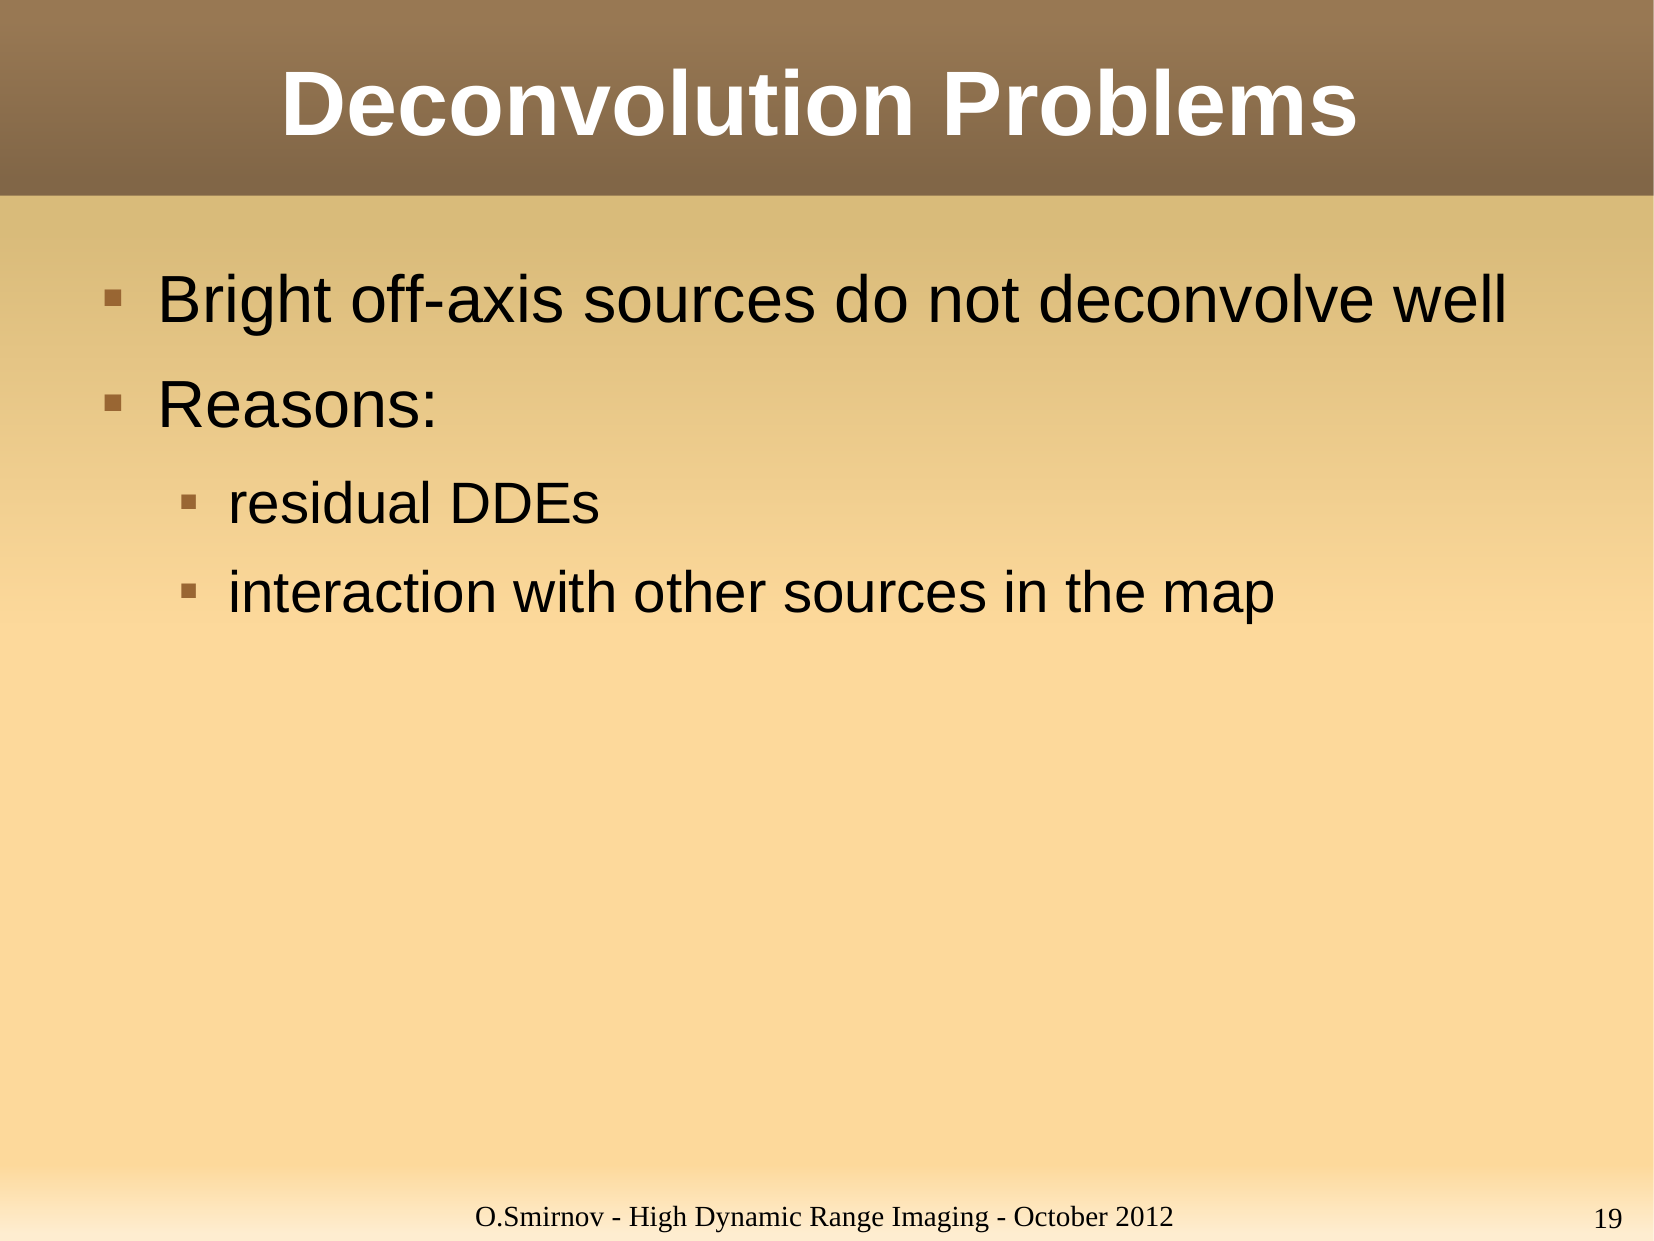

# Deconvolution Problems
Bright off-axis sources do not deconvolve well
Reasons:
residual DDEs
interaction with other sources in the map
O.Smirnov - High Dynamic Range Imaging - October 2012
19